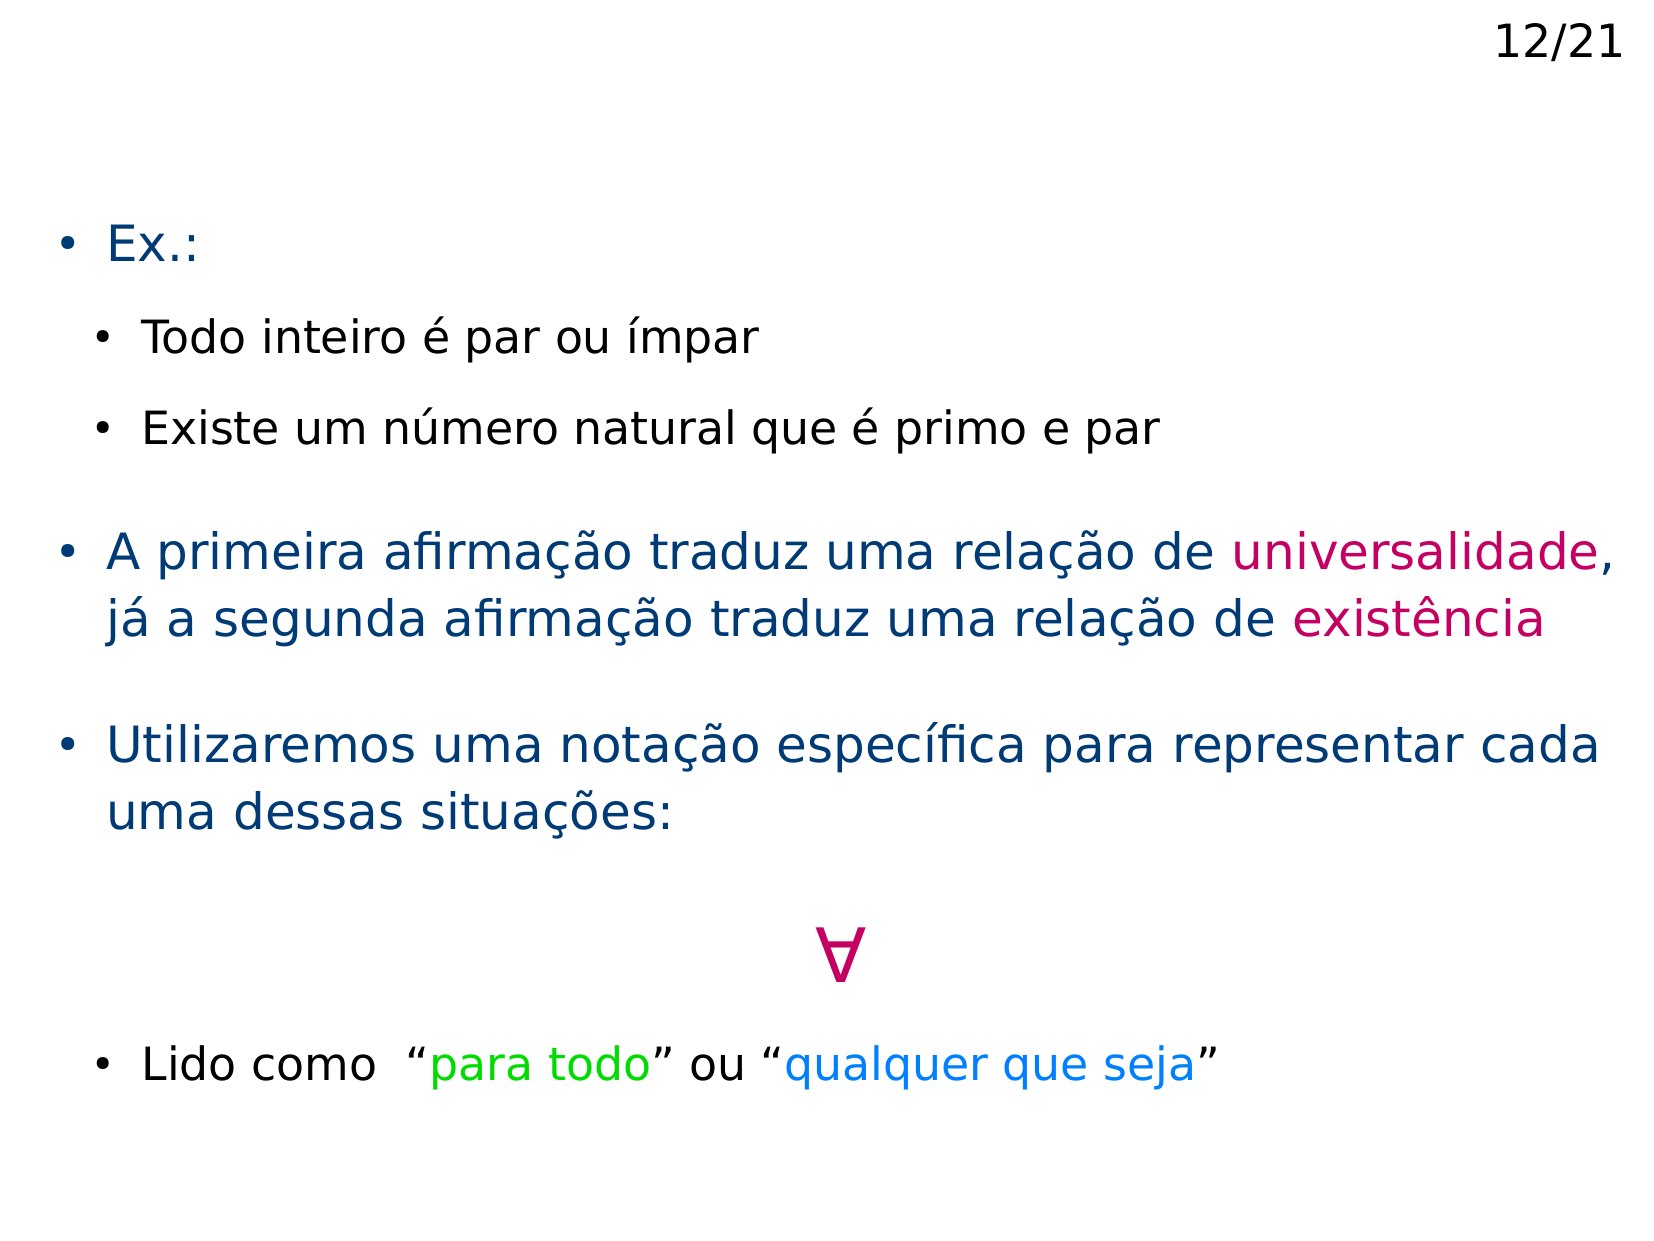

12
#
Ex.:
Todo inteiro é par ou ímpar
Existe um número natural que é primo e par
A primeira afirmação traduz uma relação de universalidade, já a segunda afirmação traduz uma relação de existência
Utilizaremos uma notação específica para representar cada uma dessas situações:
∀
Lido como “para todo” ou “qualquer que seja”